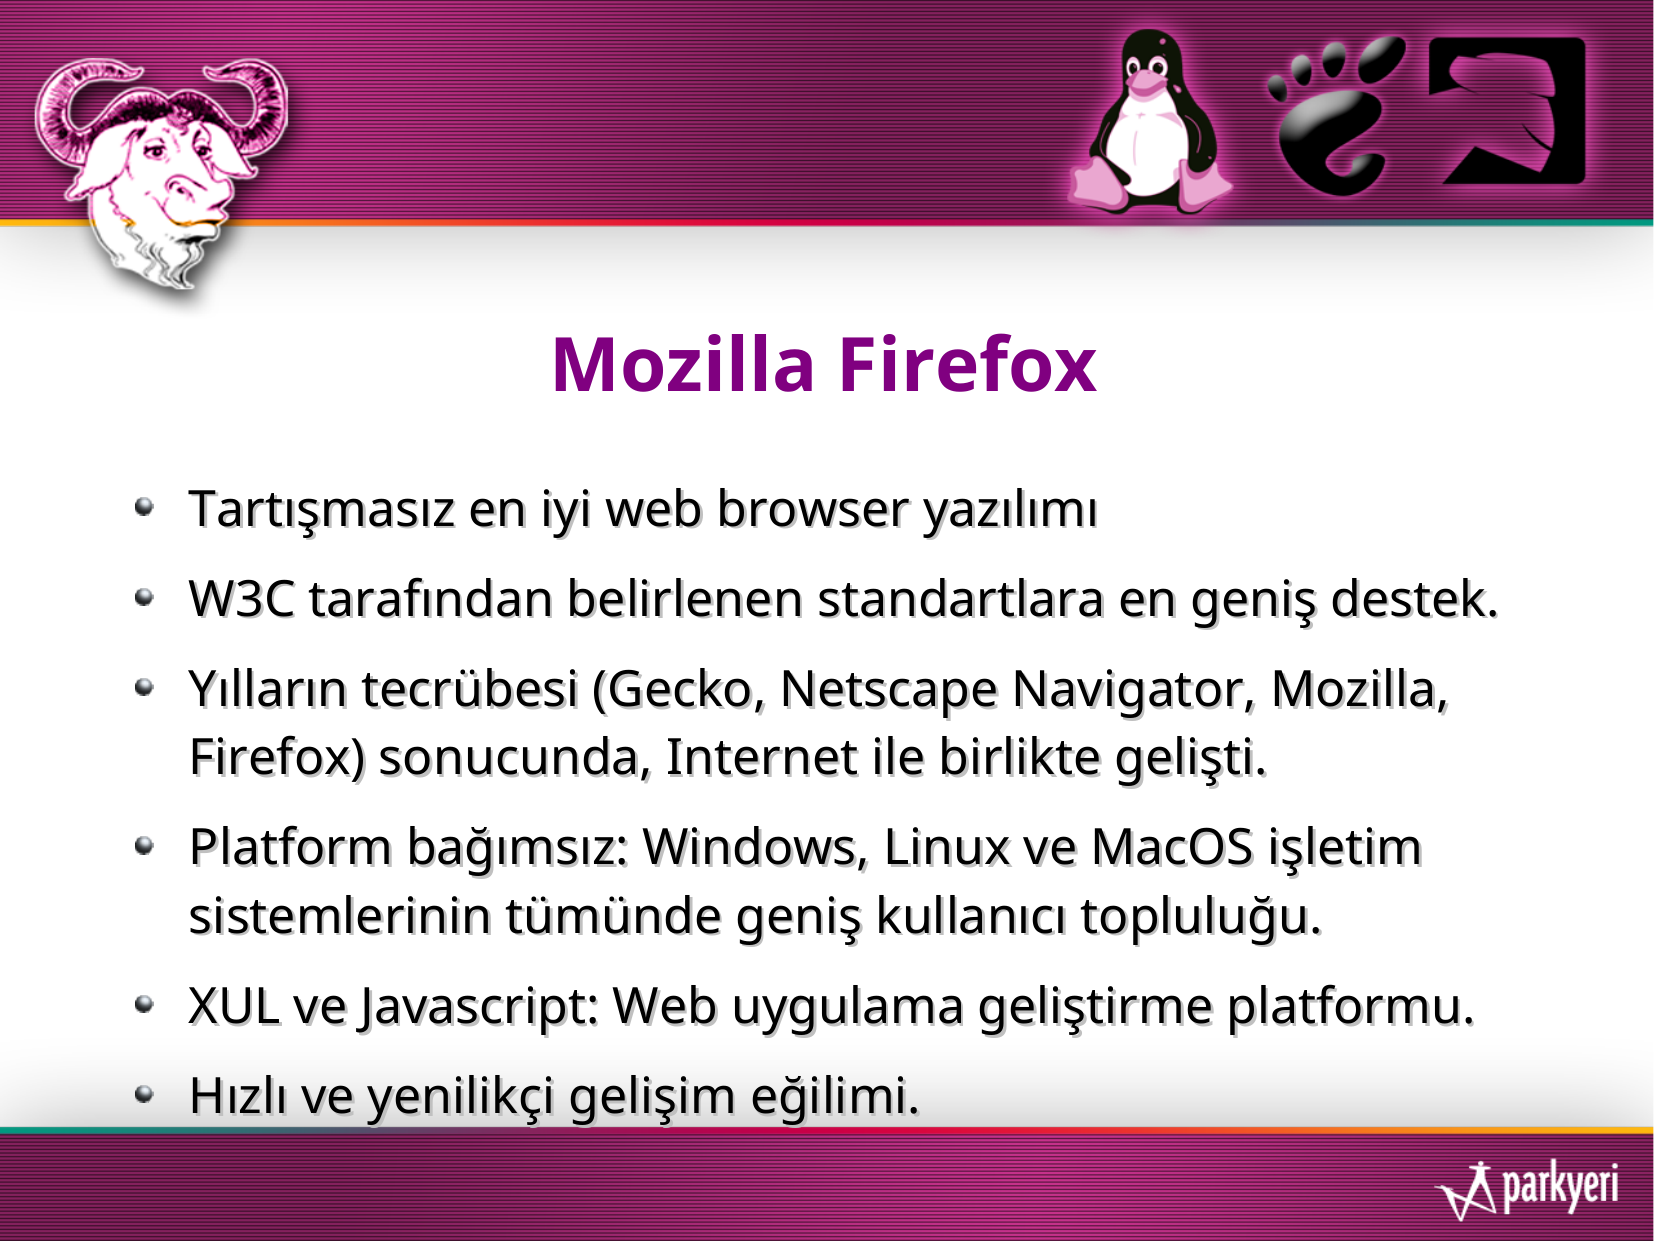

# Mozilla Firefox
Tartışmasız en iyi web browser yazılımı
W3C tarafından belirlenen standartlara en geniş destek.
Yılların tecrübesi (Gecko, Netscape Navigator, Mozilla, Firefox) sonucunda, Internet ile birlikte gelişti.
Platform bağımsız: Windows, Linux ve MacOS işletim sistemlerinin tümünde geniş kullanıcı topluluğu.
XUL ve Javascript: Web uygulama geliştirme platformu.
Hızlı ve yenilikçi gelişim eğilimi.